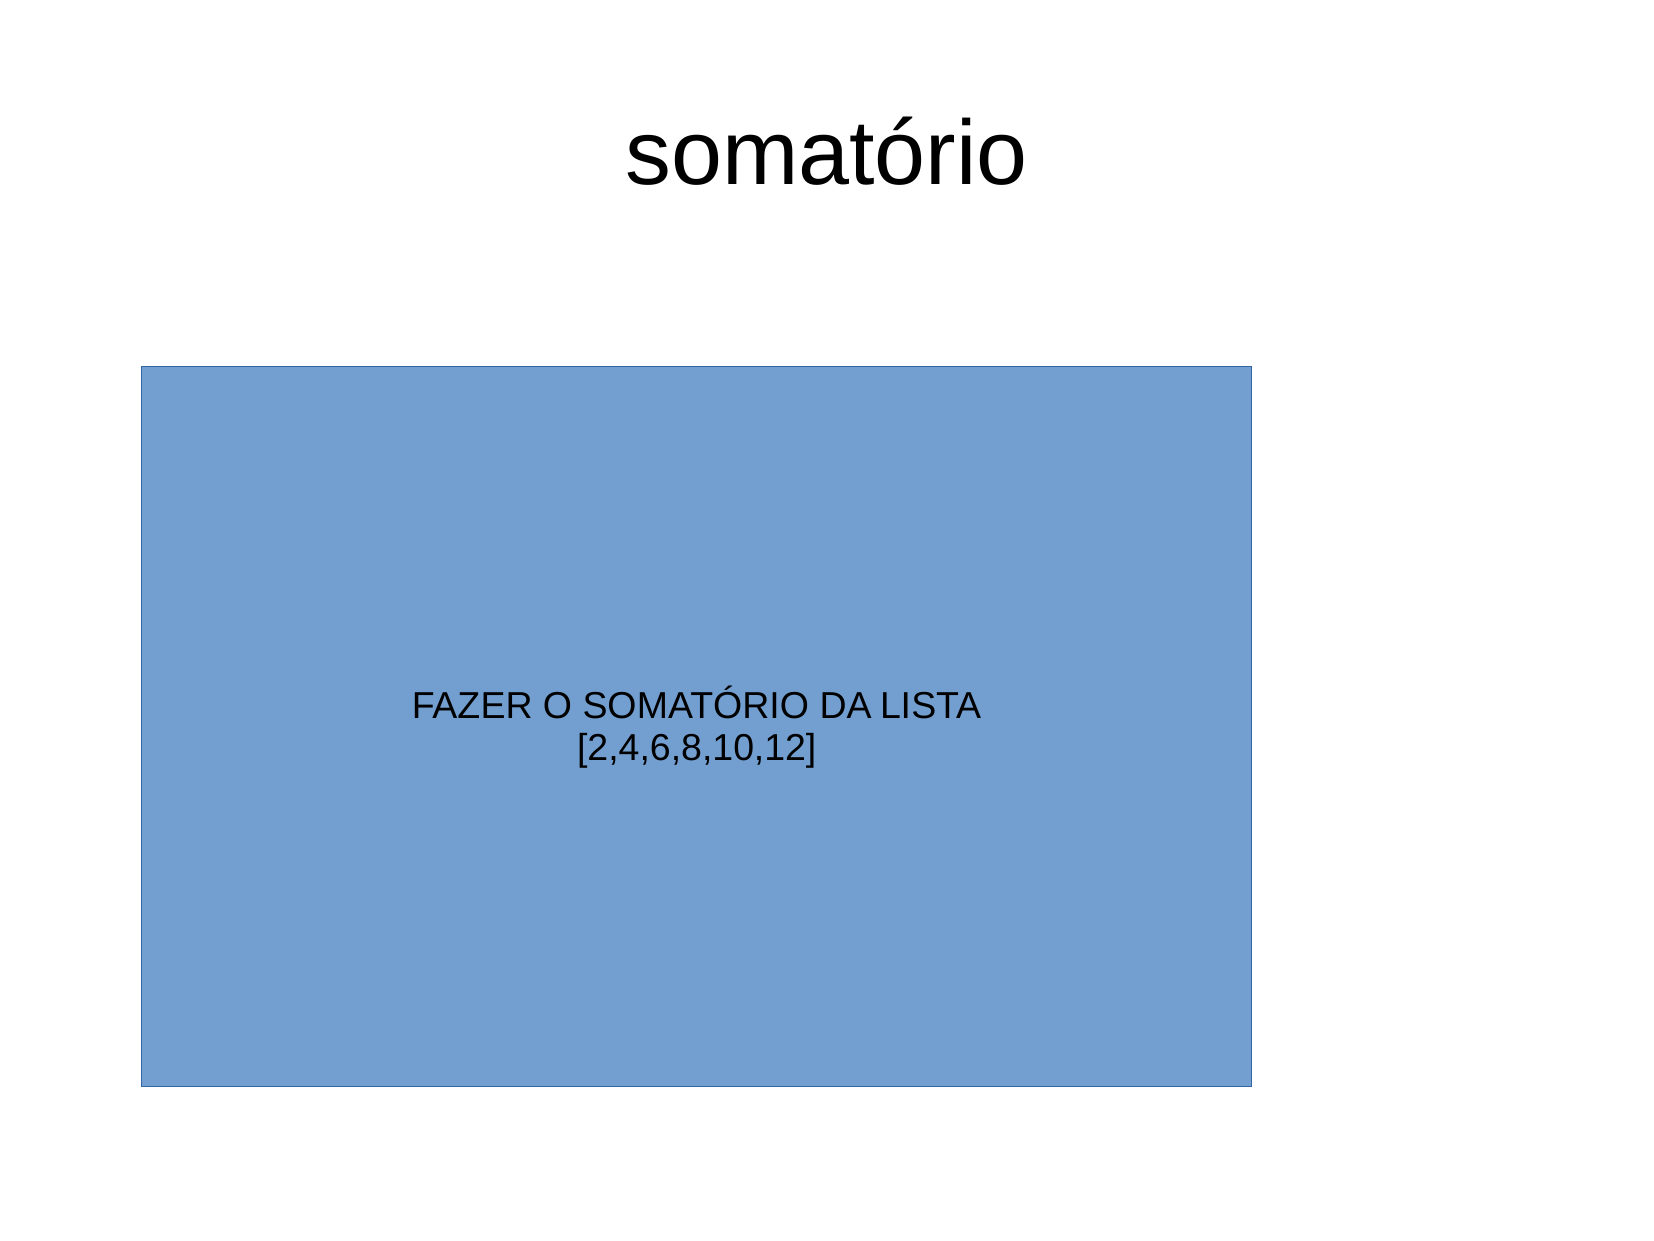

# somatório
FAZER O SOMATÓRIO DA LISTA
[2,4,6,8,10,12]